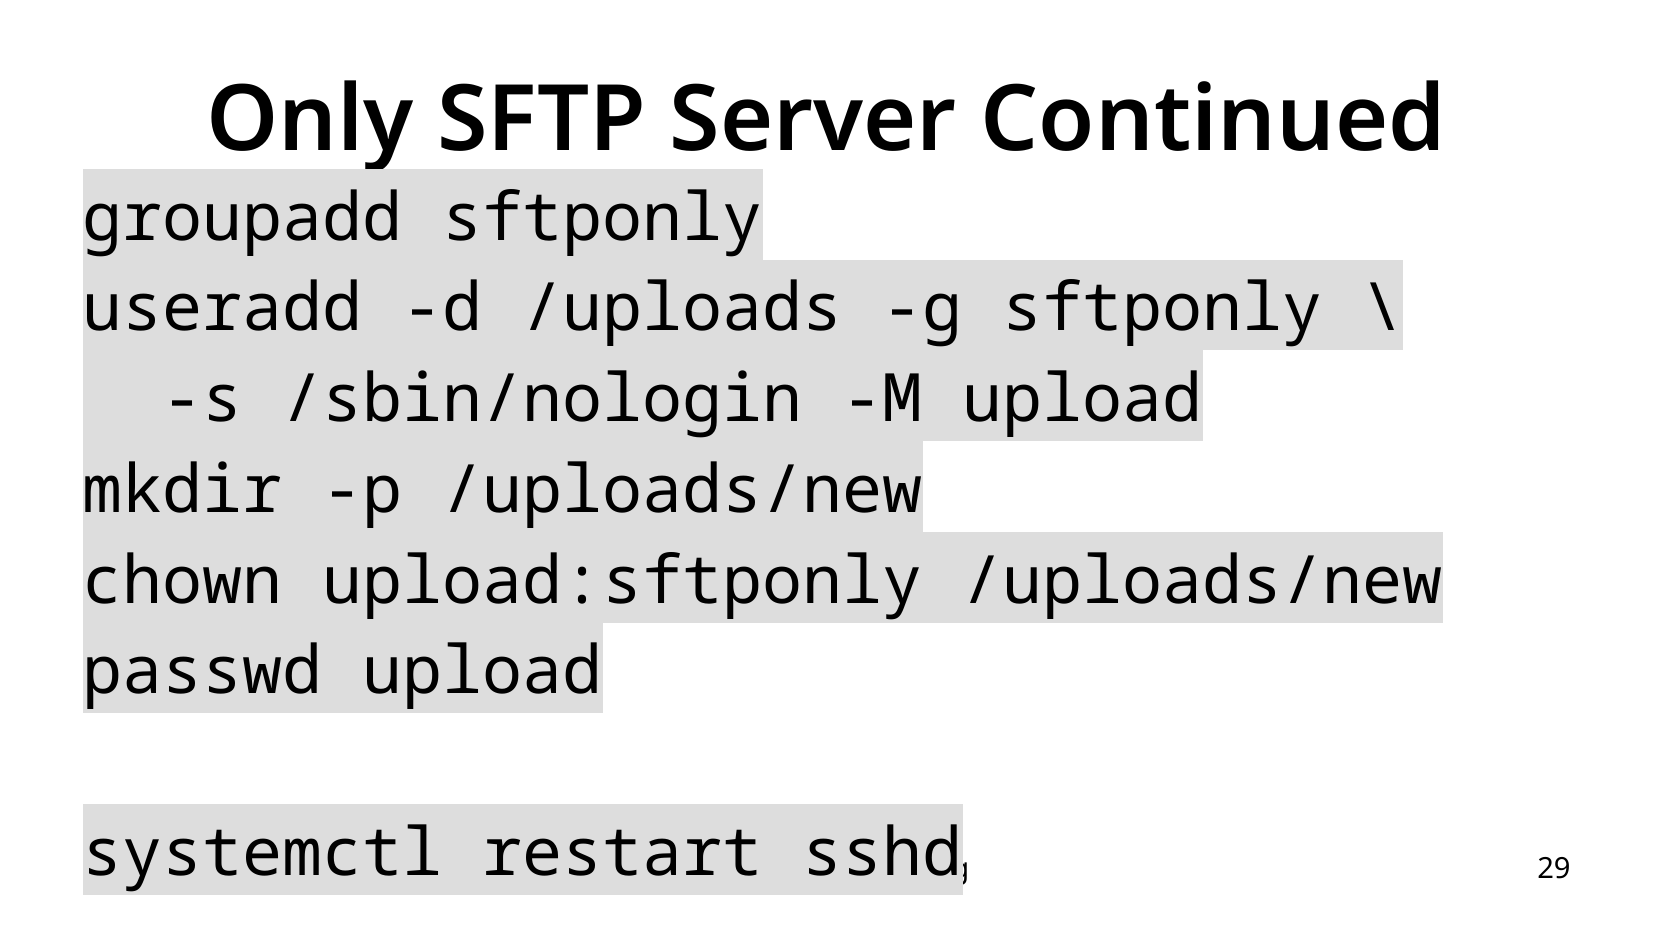

# Only SFTP Server Continued
groupadd sftponly
useradd -d /uploads -g sftponly \
 -s /sbin/nologin -M upload
mkdir -p /uploads/new
chown upload:sftponly /uploads/new
passwd upload
systemctl restart sshd
SSH Basics / Training
29